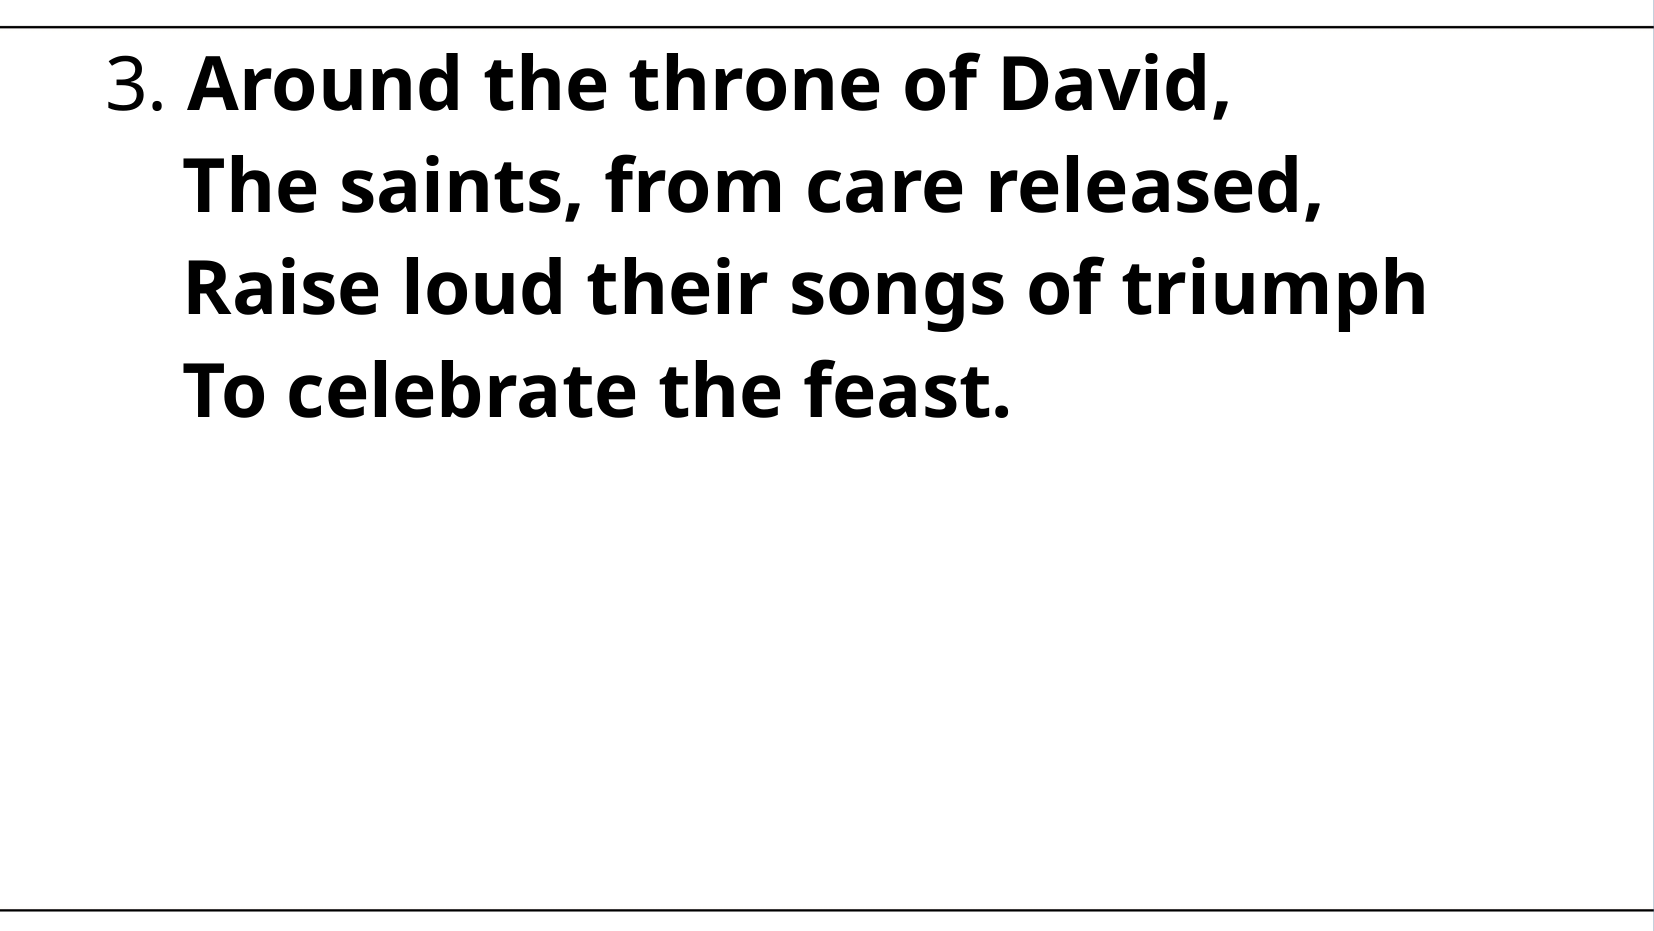

# 3. Around the throne of David, The saints, from care released, Raise loud their songs of triumph To celebrate the feast.